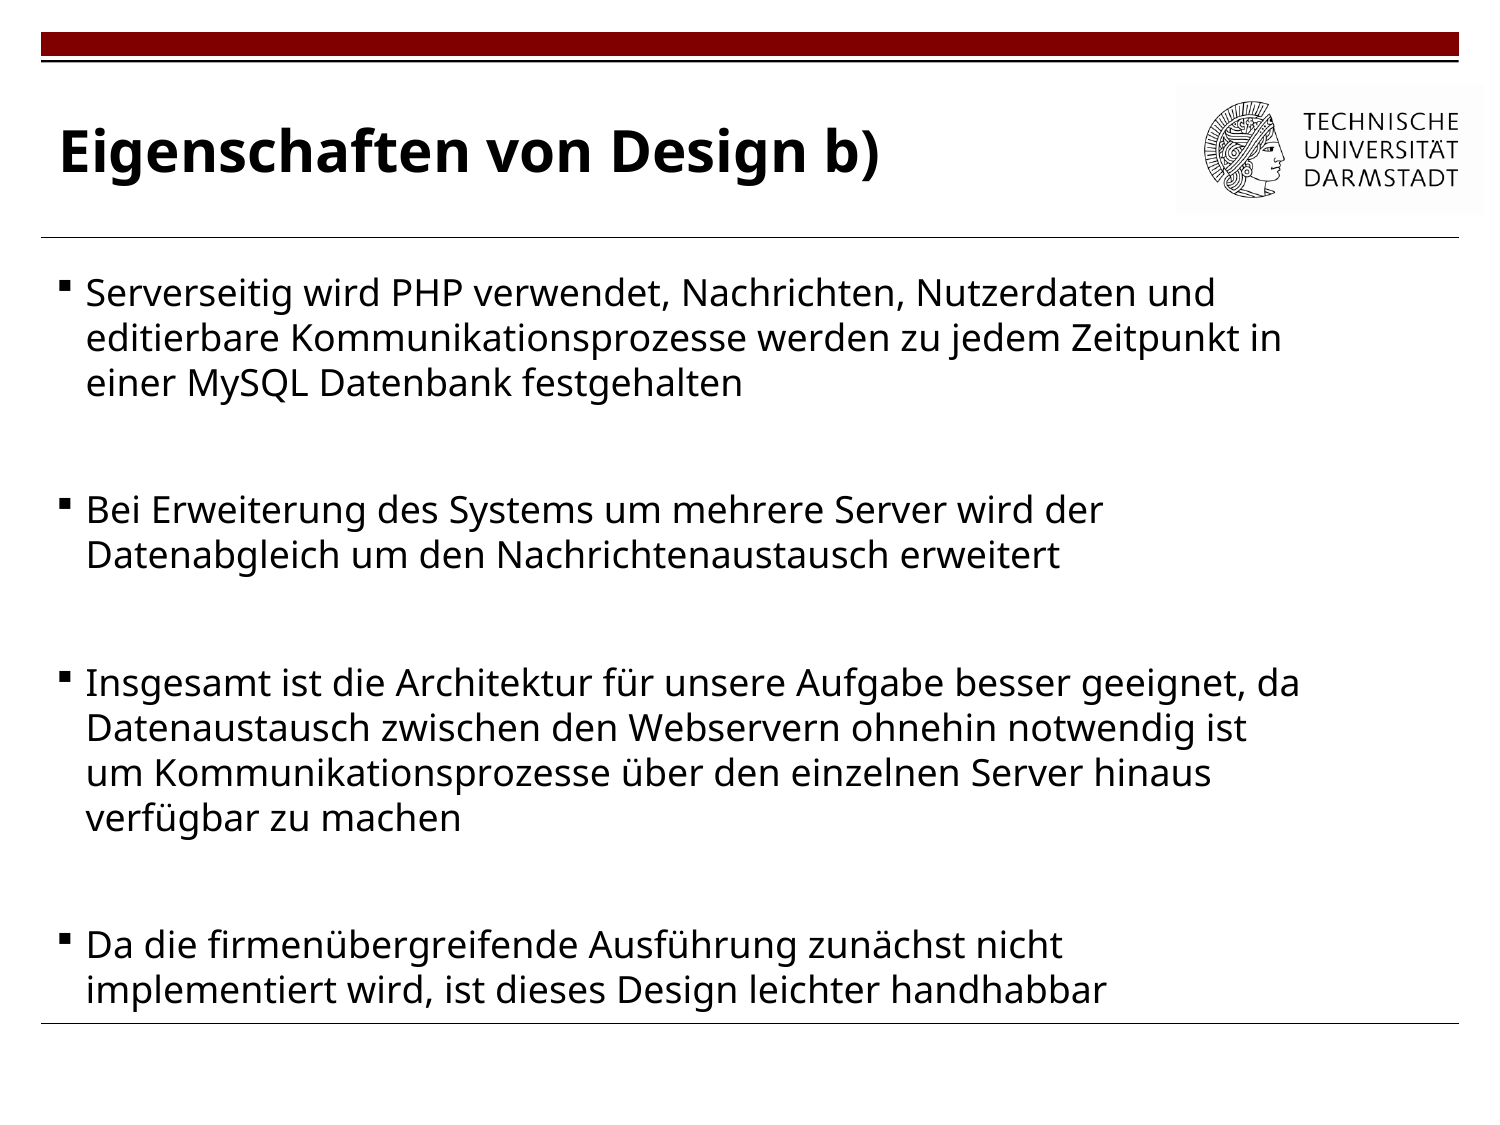

# Eigenschaften von Design b)
Serverseitig wird PHP verwendet, Nachrichten, Nutzerdaten und editierbare Kommunikationsprozesse werden zu jedem Zeitpunkt in einer MySQL Datenbank festgehalten
Bei Erweiterung des Systems um mehrere Server wird der Datenabgleich um den Nachrichtenaustausch erweitert
Insgesamt ist die Architektur für unsere Aufgabe besser geeignet, da Datenaustausch zwischen den Webservern ohnehin notwendig ist um Kommunikationsprozesse über den einzelnen Server hinaus verfügbar zu machen
Da die firmenübergreifende Ausführung zunächst nicht implementiert wird, ist dieses Design leichter handhabbar